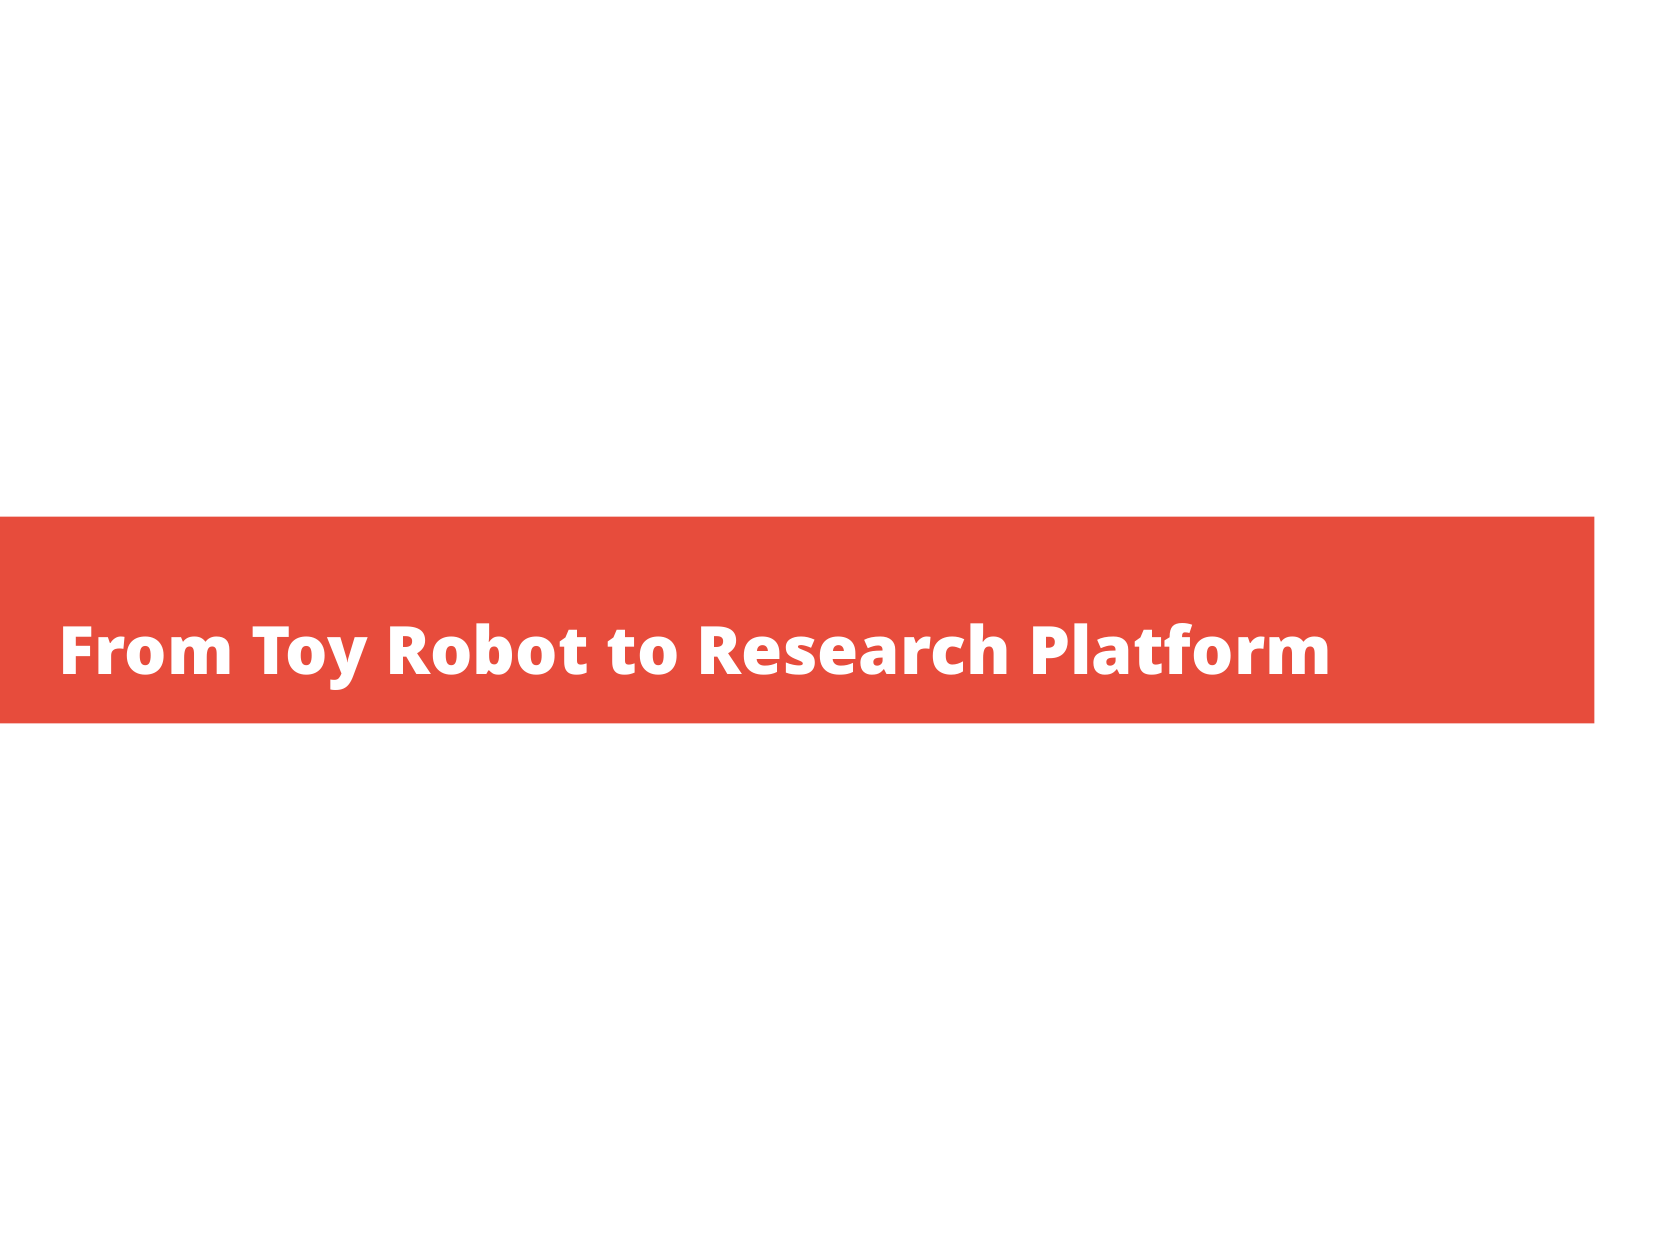

# From Toy Robot to Research Platform